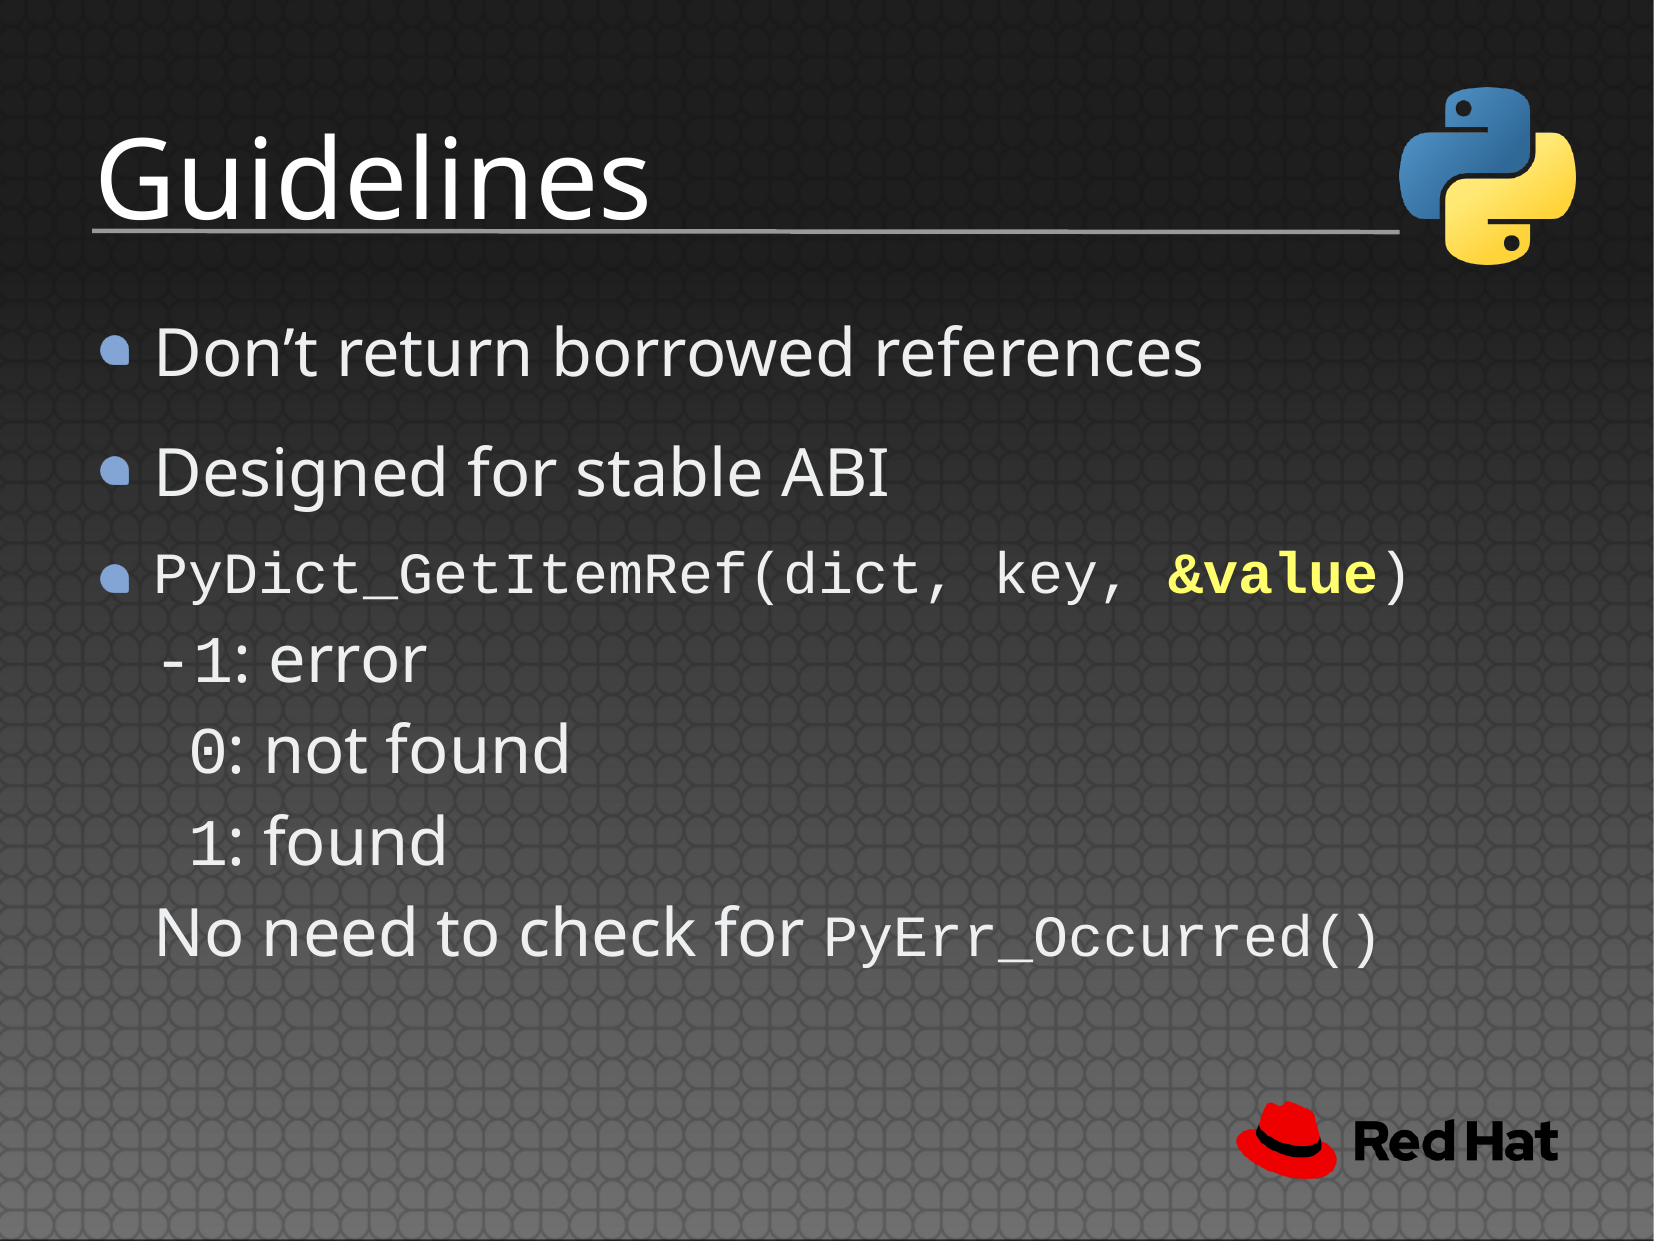

Guidelines
# Don’t return borrowed references
Designed for stable ABI
PyDict_GetItemRef(dict, key, &value)
-1: error
 0: not found
 1: found
No need to check for PyErr_Occurred()